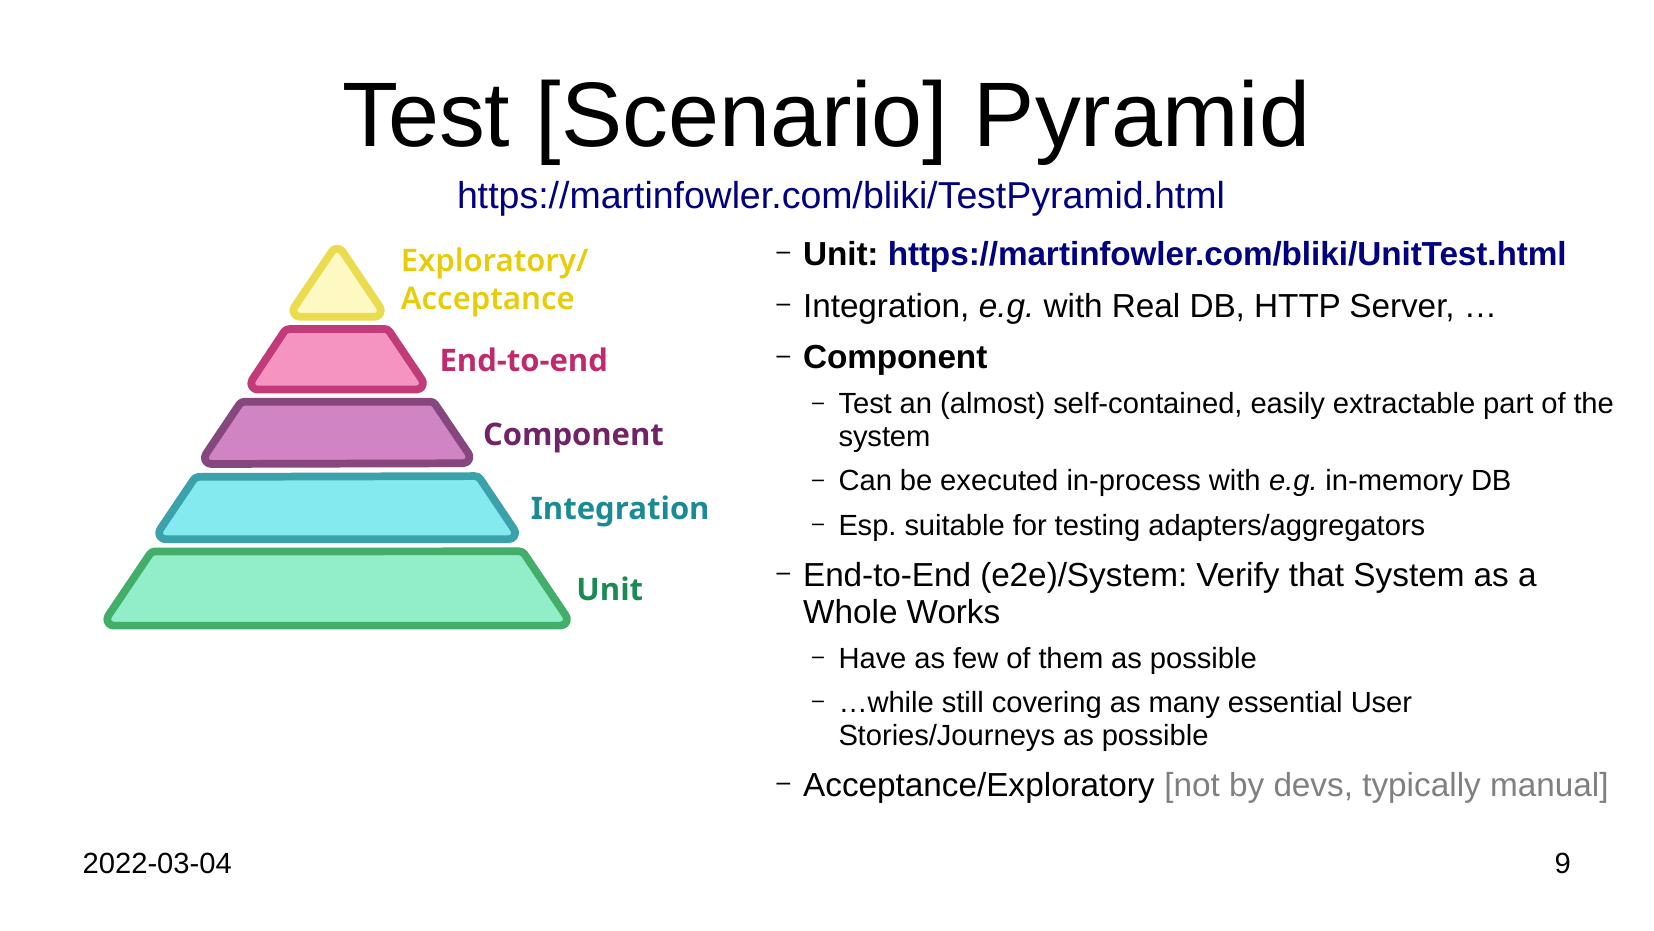

# Test [Scenario] Pyramid
https://martinfowler.com/bliki/TestPyramid.html
Unit: https://martinfowler.com/bliki/UnitTest.html
Integration, e.g. with Real DB, HTTP Server, …
Component
Test an (almost) self-contained, easily extractable part of the system
Can be executed in-process with e.g. in-memory DB
Esp. suitable for testing adapters/aggregators
End-to-End (e2e)/System: Verify that System as a Whole Works
Have as few of them as possible
…while still covering as many essential User Stories/Journeys as possible
Acceptance/Exploratory [not by devs, typically manual]
2022-03-04
9